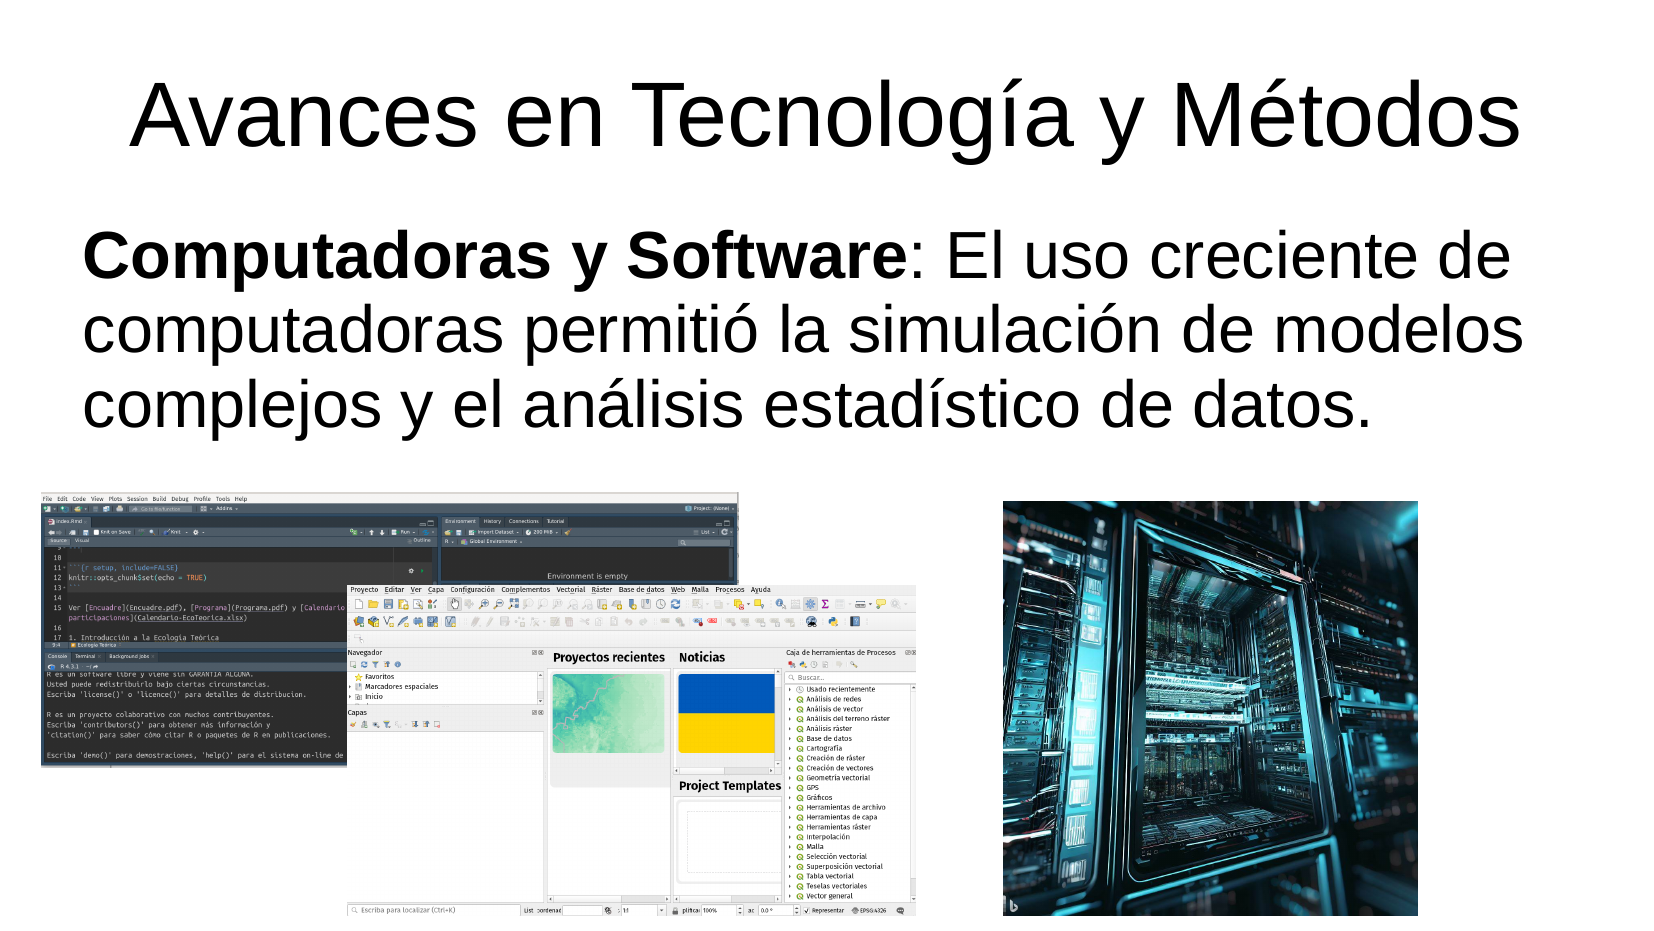

# Avances en Tecnología y Métodos
Computadoras y Software: El uso creciente de computadoras permitió la simulación de modelos complejos y el análisis estadístico de datos.